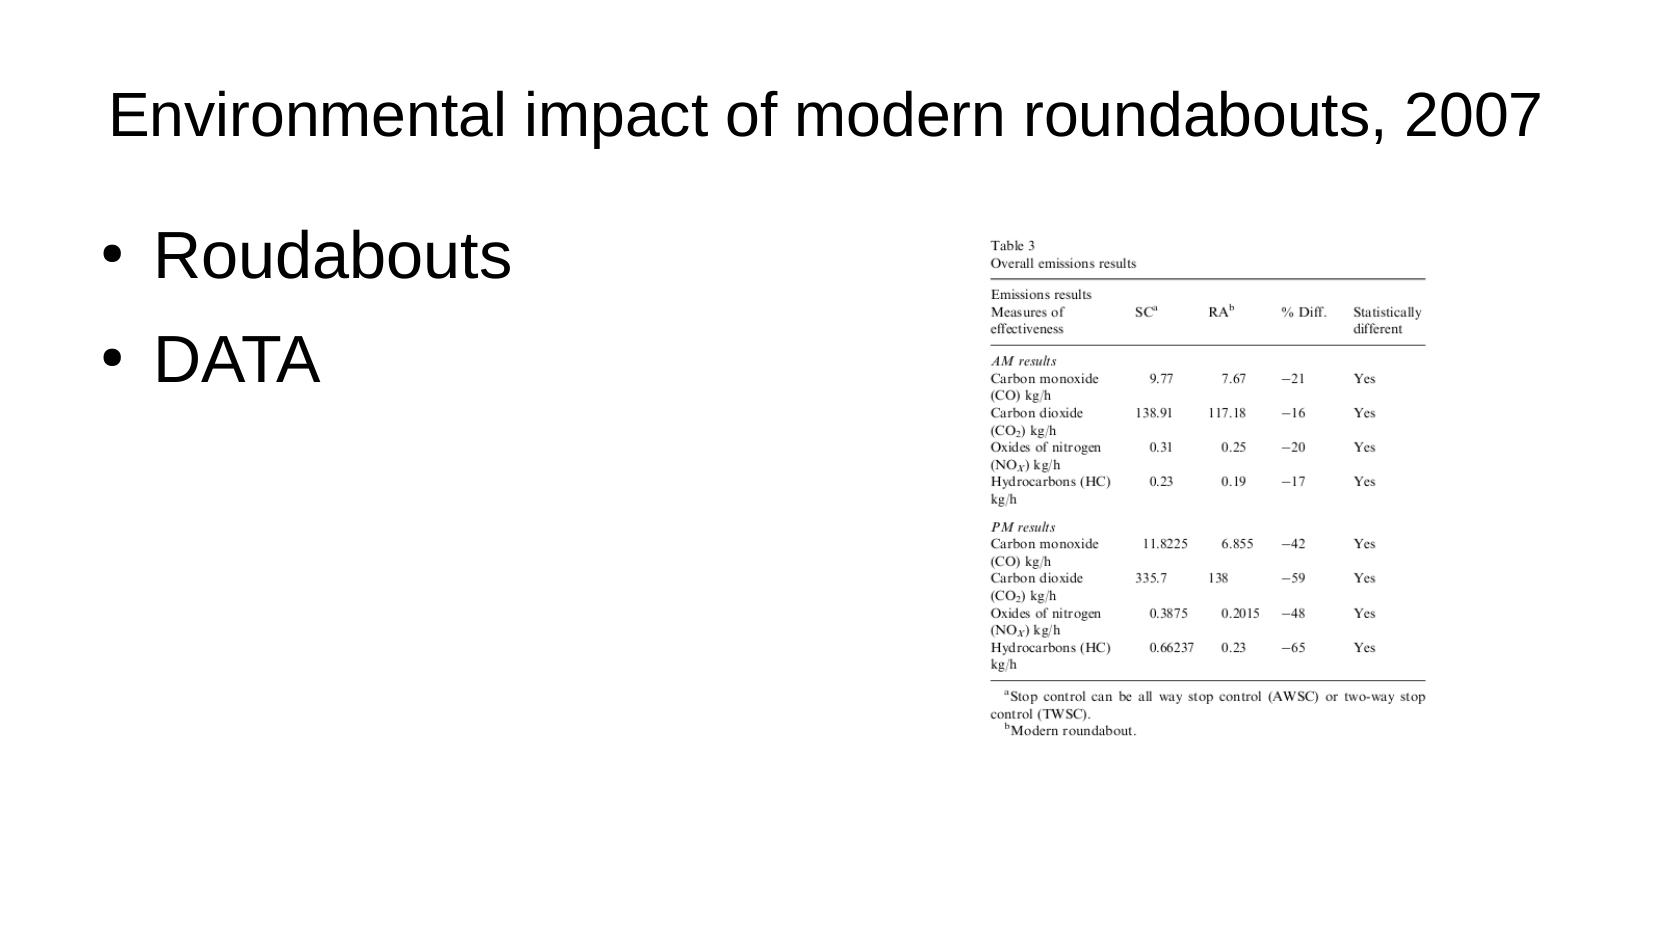

# Environmental impact of modern roundabouts, 2007
Roudabouts
DATA